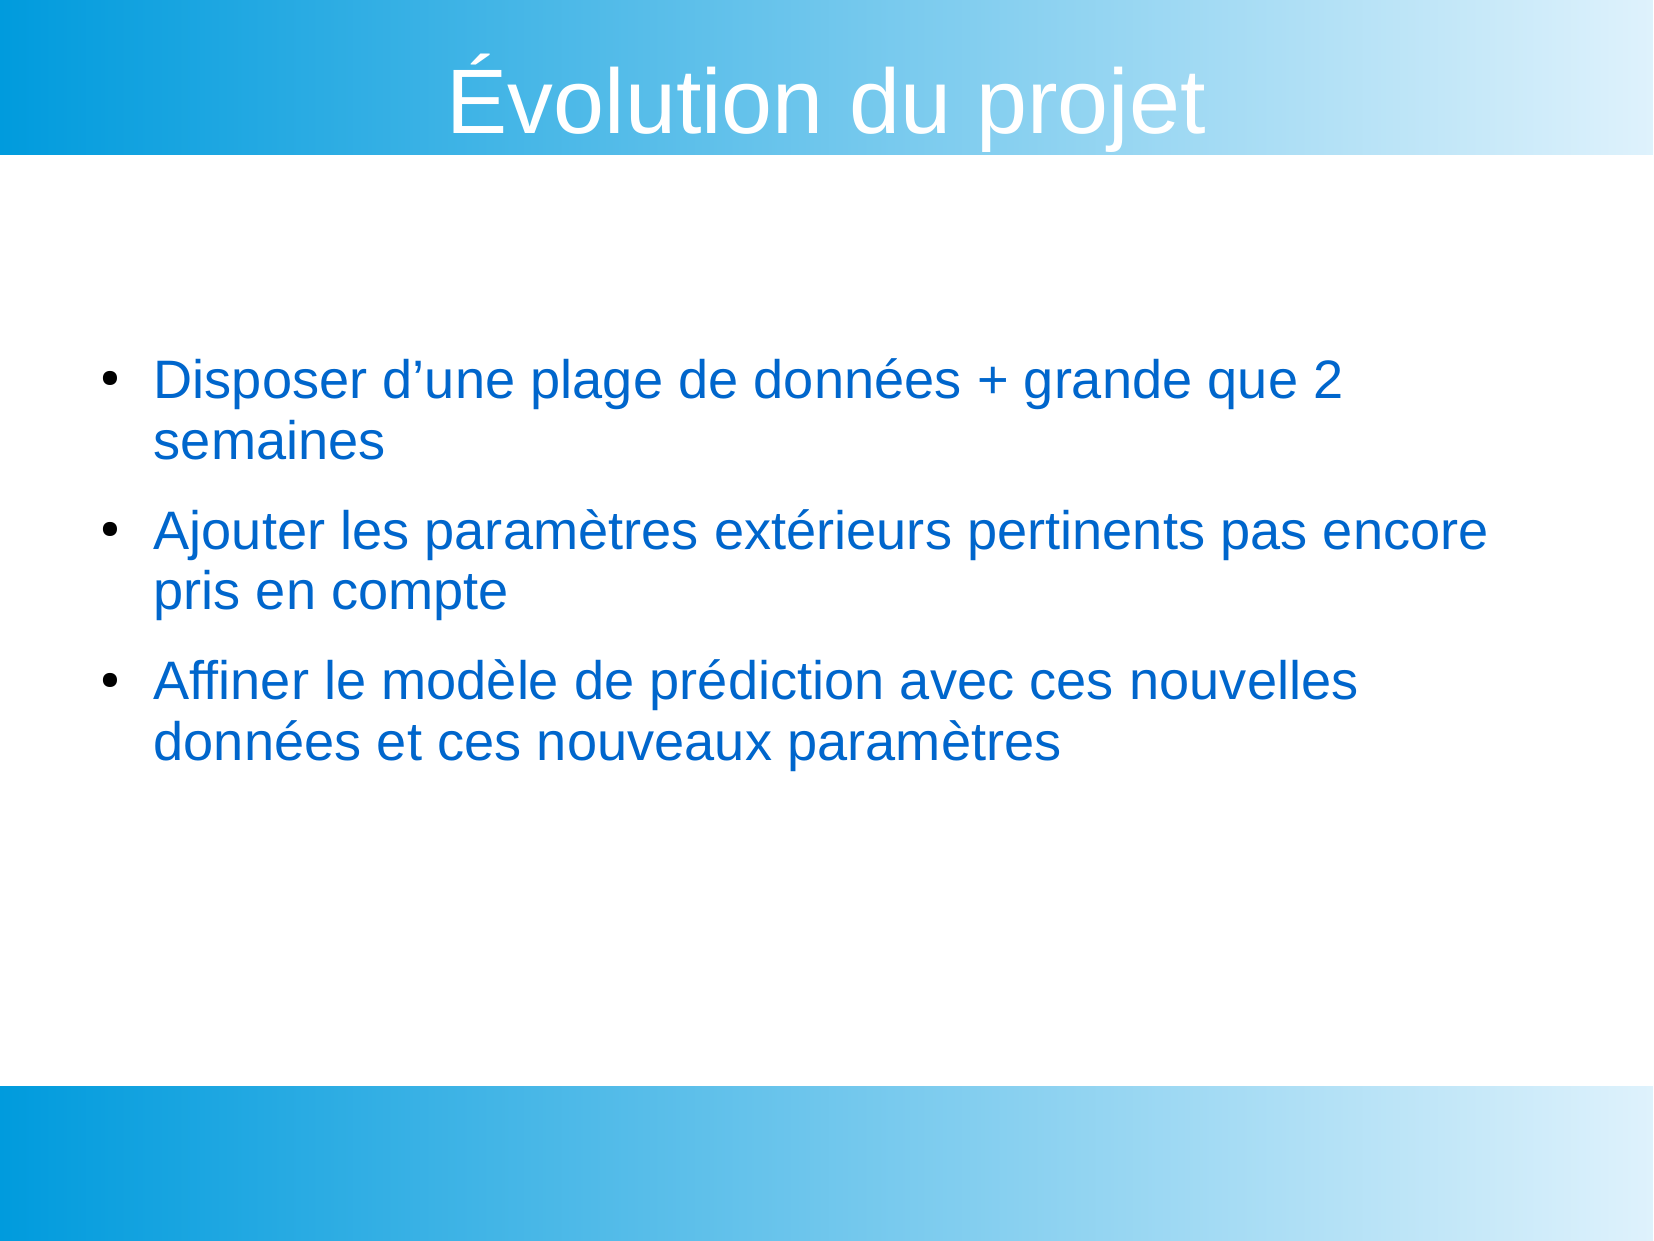

# Évolution du projet
Disposer d’une plage de données + grande que 2 semaines
Ajouter les paramètres extérieurs pertinents pas encore pris en compte
Affiner le modèle de prédiction avec ces nouvelles données et ces nouveaux paramètres